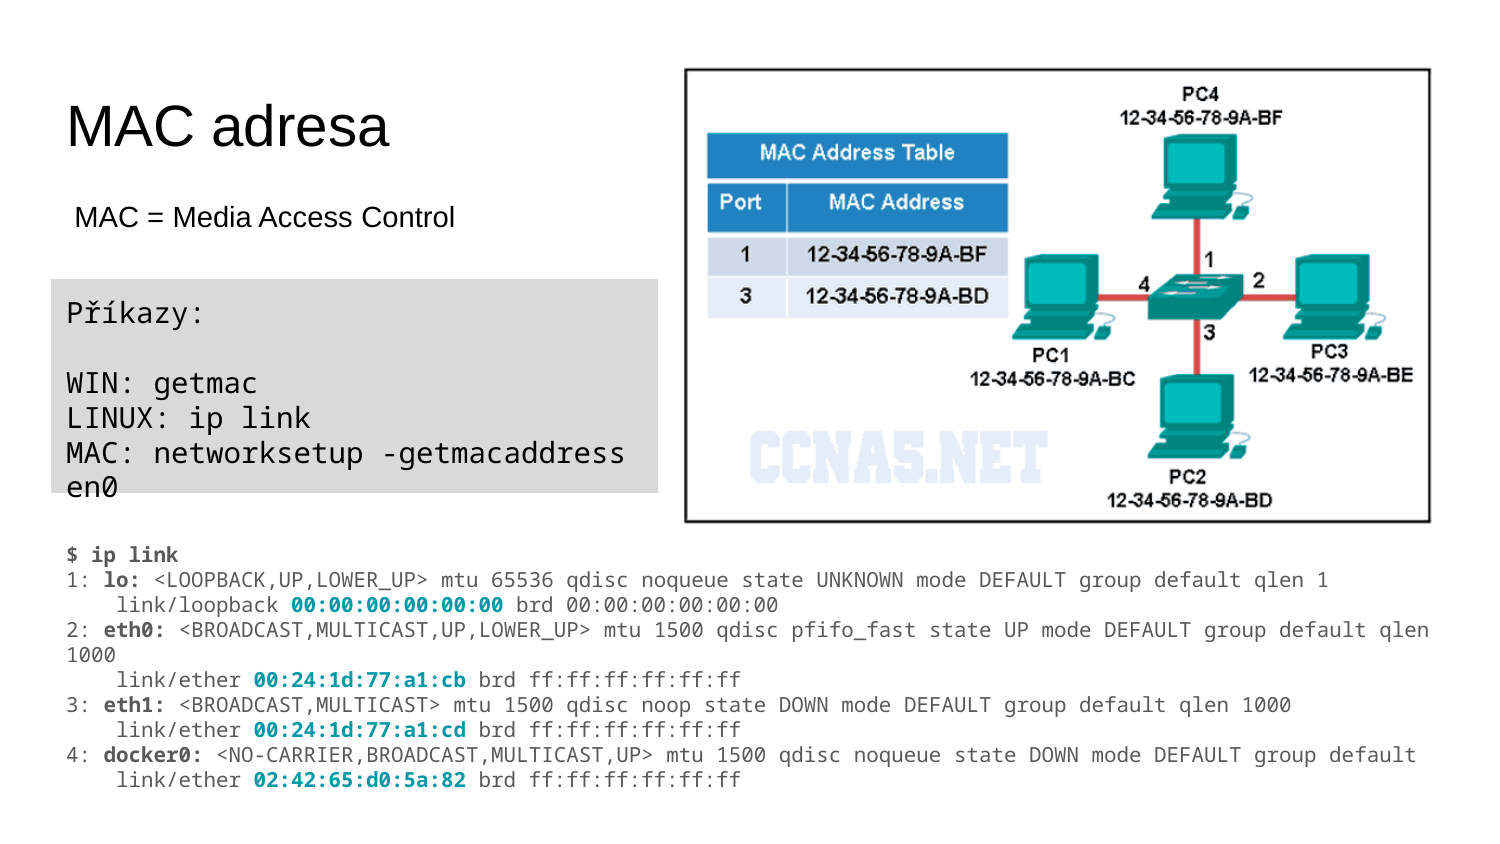

# MAC adresa
MAC = Media Access Control
Příkazy:
WIN: getmac
LINUX: ip link
MAC: networksetup -getmacaddress en0
$ ip link
1: lo: <LOOPBACK,UP,LOWER_UP> mtu 65536 qdisc noqueue state UNKNOWN mode DEFAULT group default qlen 1
 link/loopback 00:00:00:00:00:00 brd 00:00:00:00:00:00
2: eth0: <BROADCAST,MULTICAST,UP,LOWER_UP> mtu 1500 qdisc pfifo_fast state UP mode DEFAULT group default qlen 1000
 link/ether 00:24:1d:77:a1:cb brd ff:ff:ff:ff:ff:ff
3: eth1: <BROADCAST,MULTICAST> mtu 1500 qdisc noop state DOWN mode DEFAULT group default qlen 1000
 link/ether 00:24:1d:77:a1:cd brd ff:ff:ff:ff:ff:ff
4: docker0: <NO-CARRIER,BROADCAST,MULTICAST,UP> mtu 1500 qdisc noqueue state DOWN mode DEFAULT group default
 link/ether 02:42:65:d0:5a:82 brd ff:ff:ff:ff:ff:ff